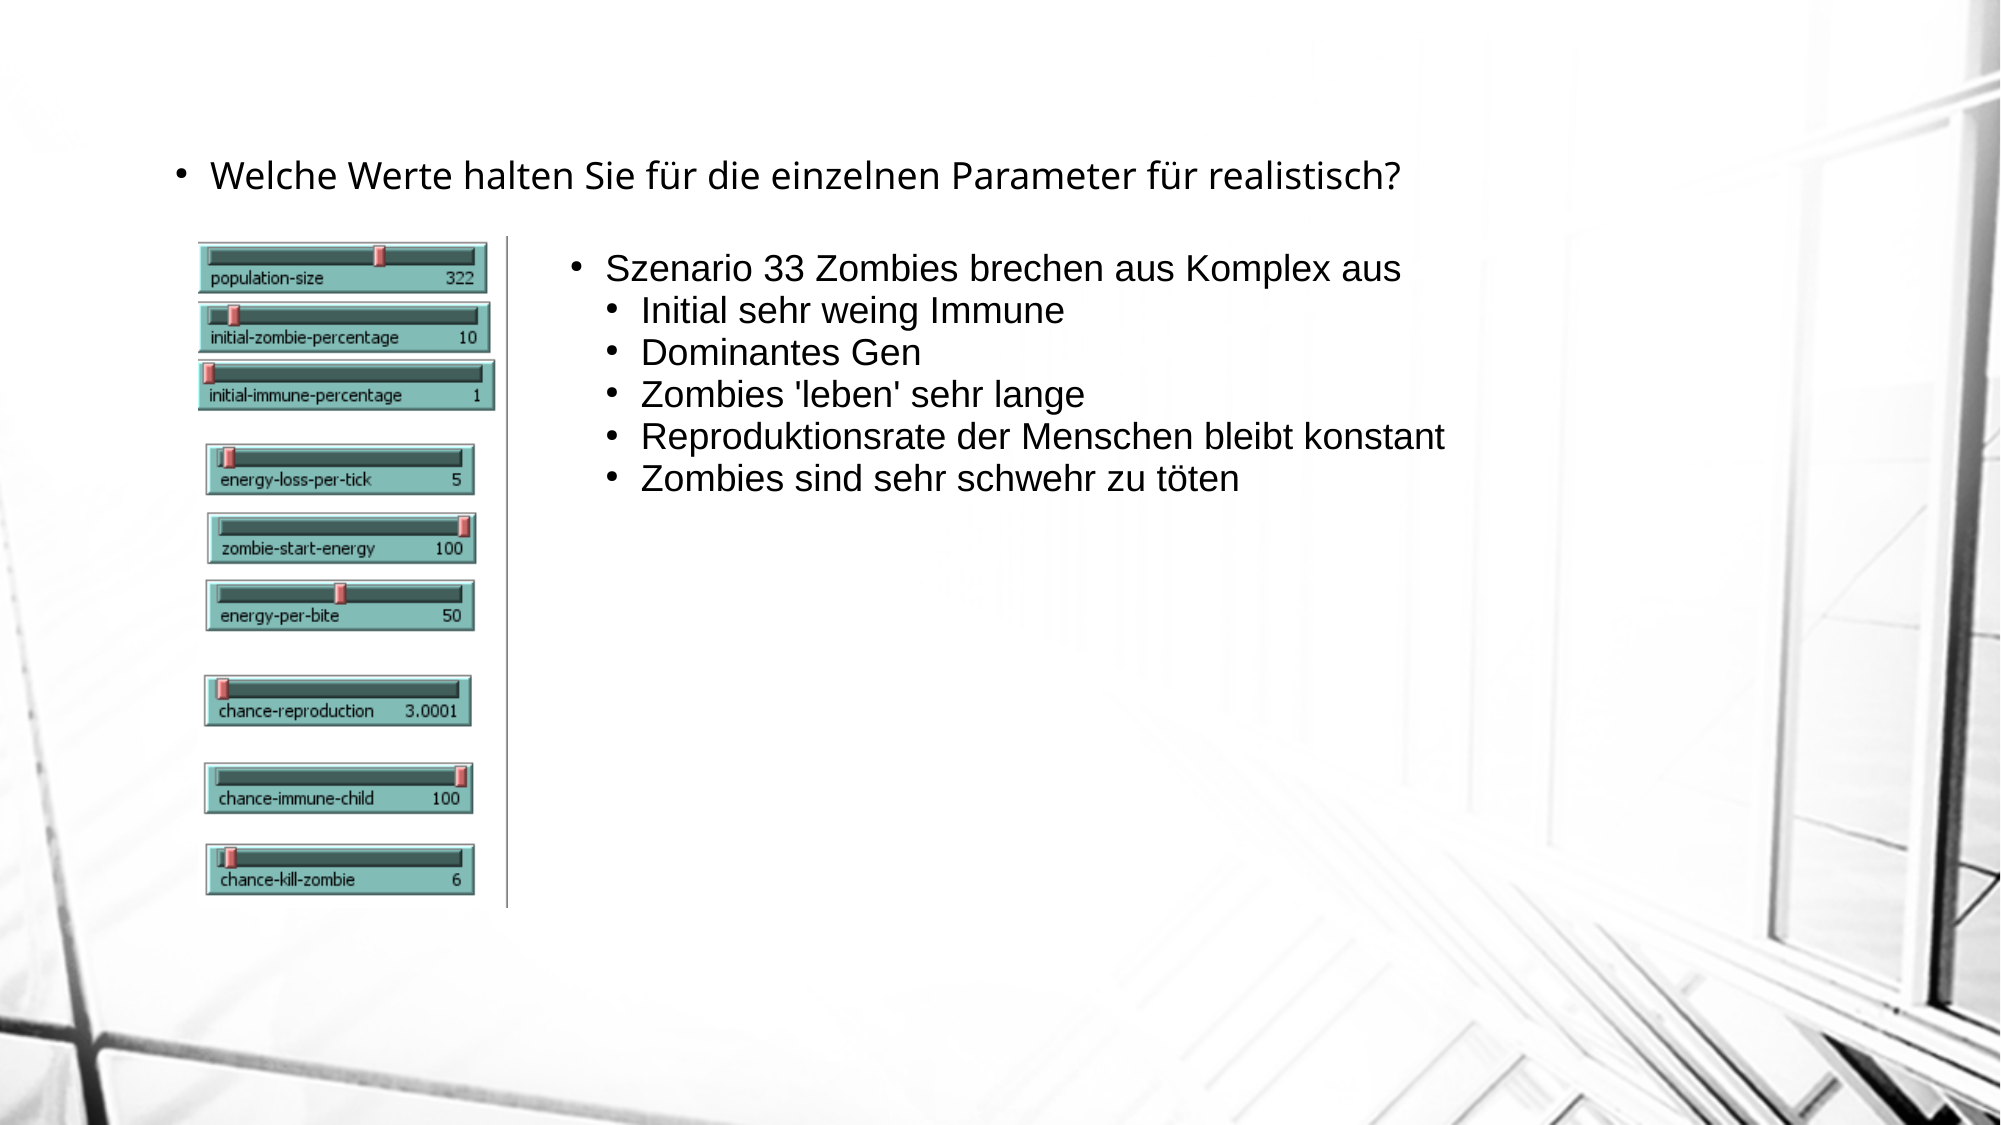

# Welche Werte halten Sie für die einzelnen Parameter für realistisch?
Szenario 33 Zombies brechen aus Komplex aus
Initial sehr weing Immune
Dominantes Gen
Zombies 'leben' sehr lange
Reproduktionsrate der Menschen bleibt konstant
Zombies sind sehr schwehr zu töten